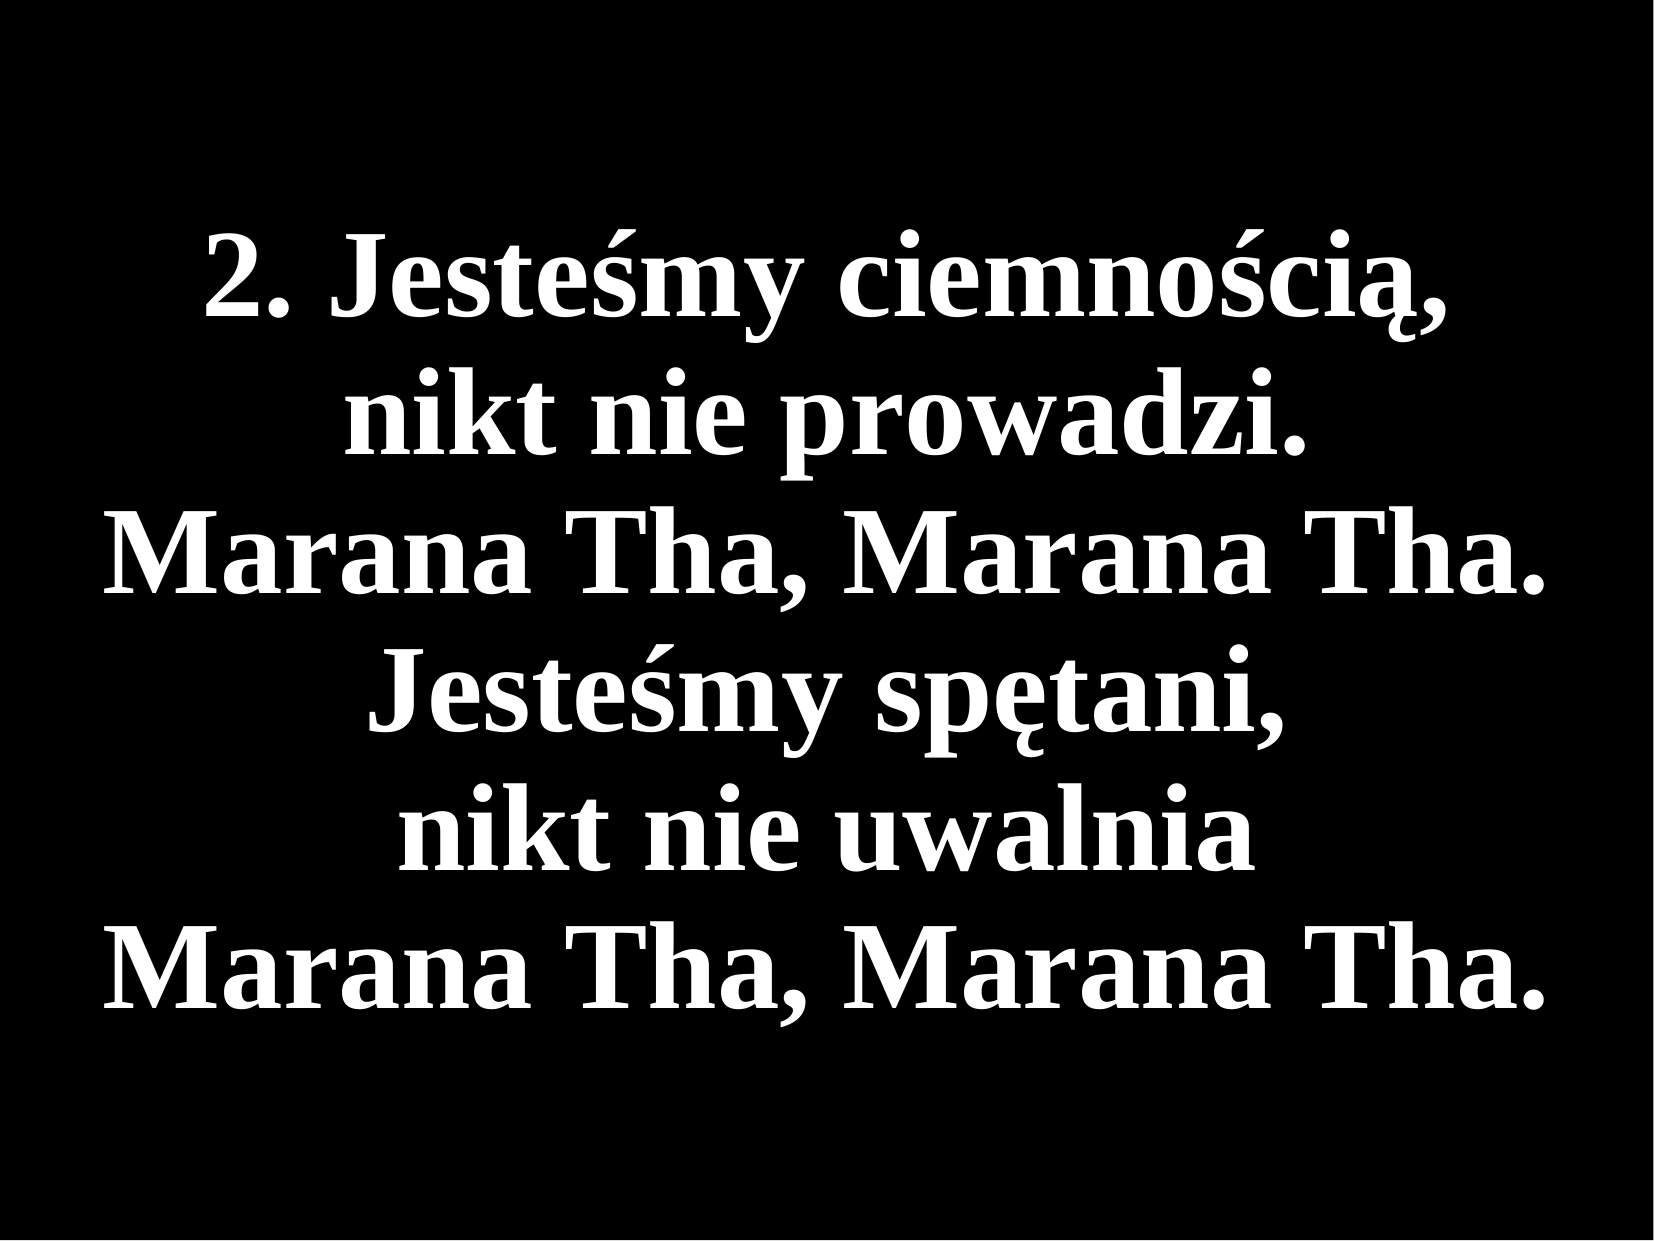

# 2. Jesteśmy ciemnością, nikt nie prowadzi. Marana Tha, Marana Tha. Jesteśmy spętani, nikt nie uwalnia Marana Tha, Marana Tha.